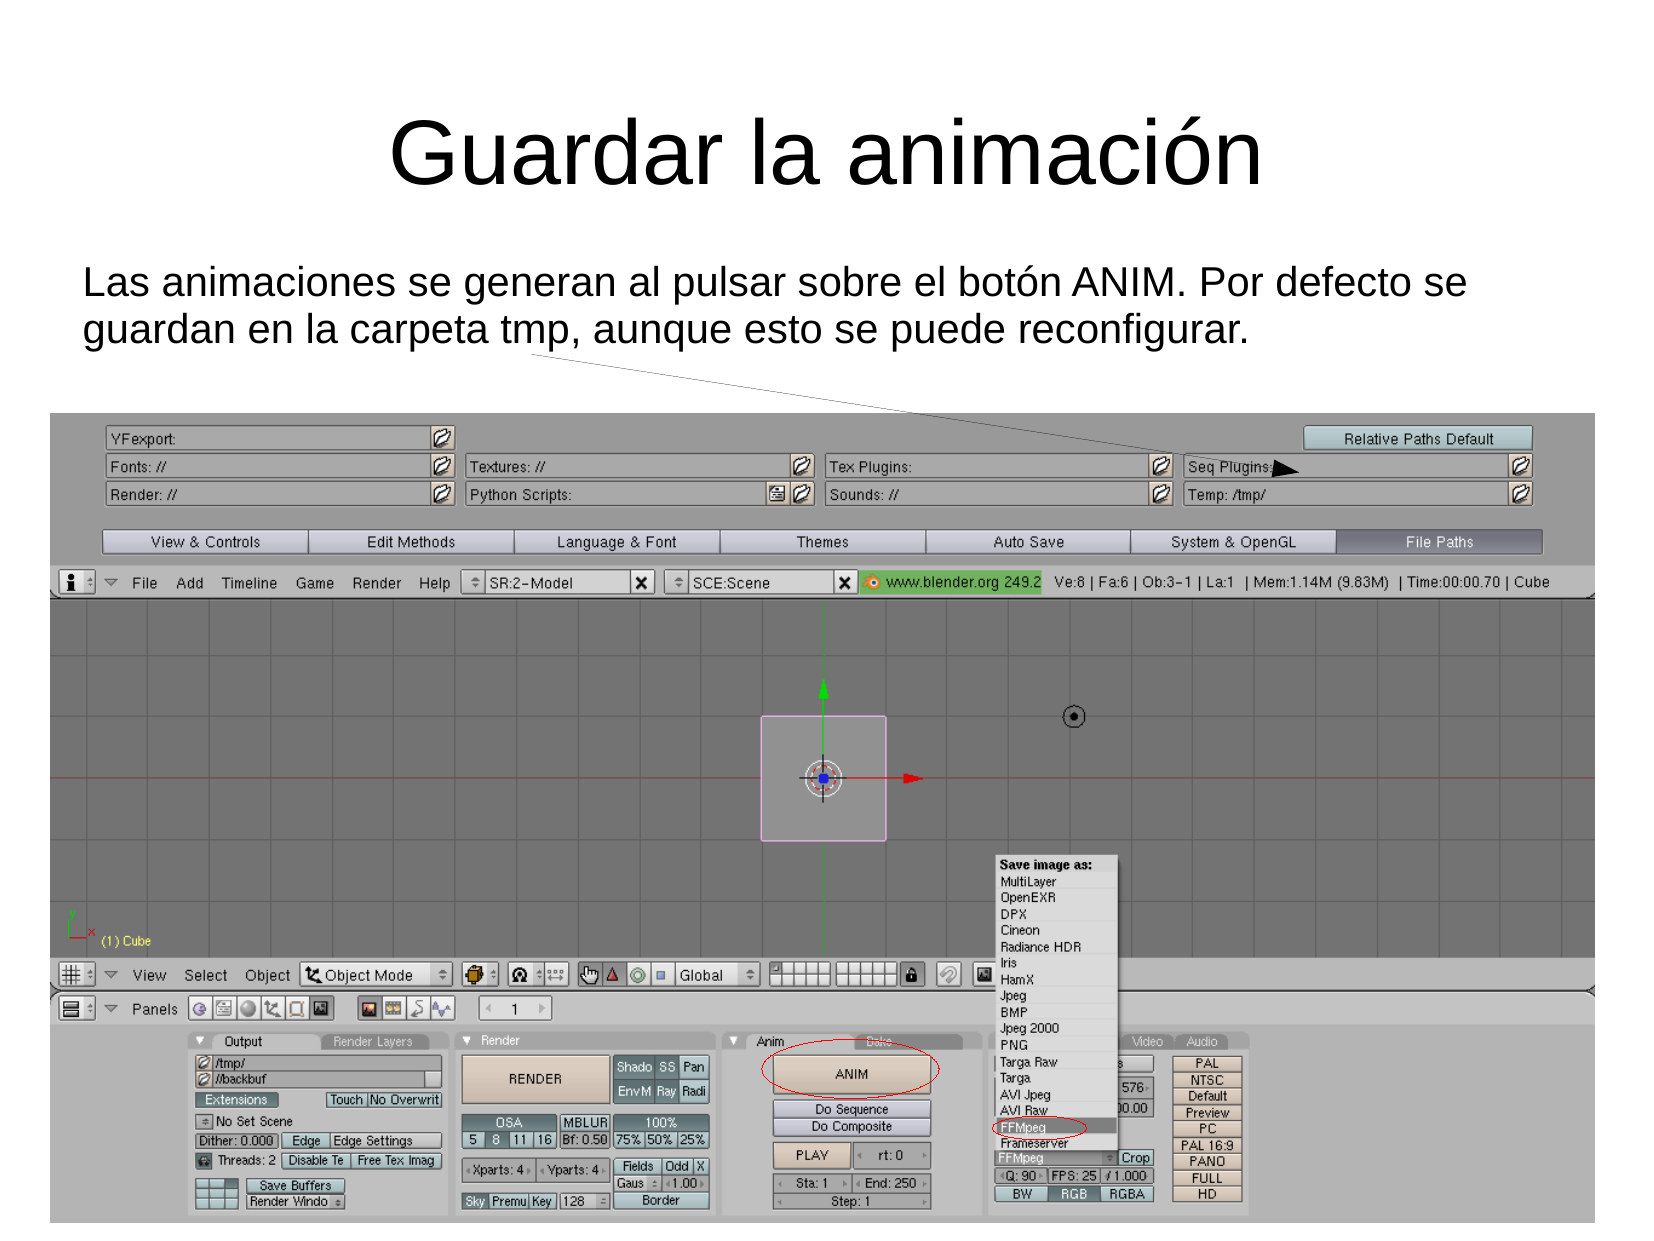

# Guardar la animación
Las animaciones se generan al pulsar sobre el botón ANIM. Por defecto se guardan en la carpeta tmp, aunque esto se puede reconfigurar.